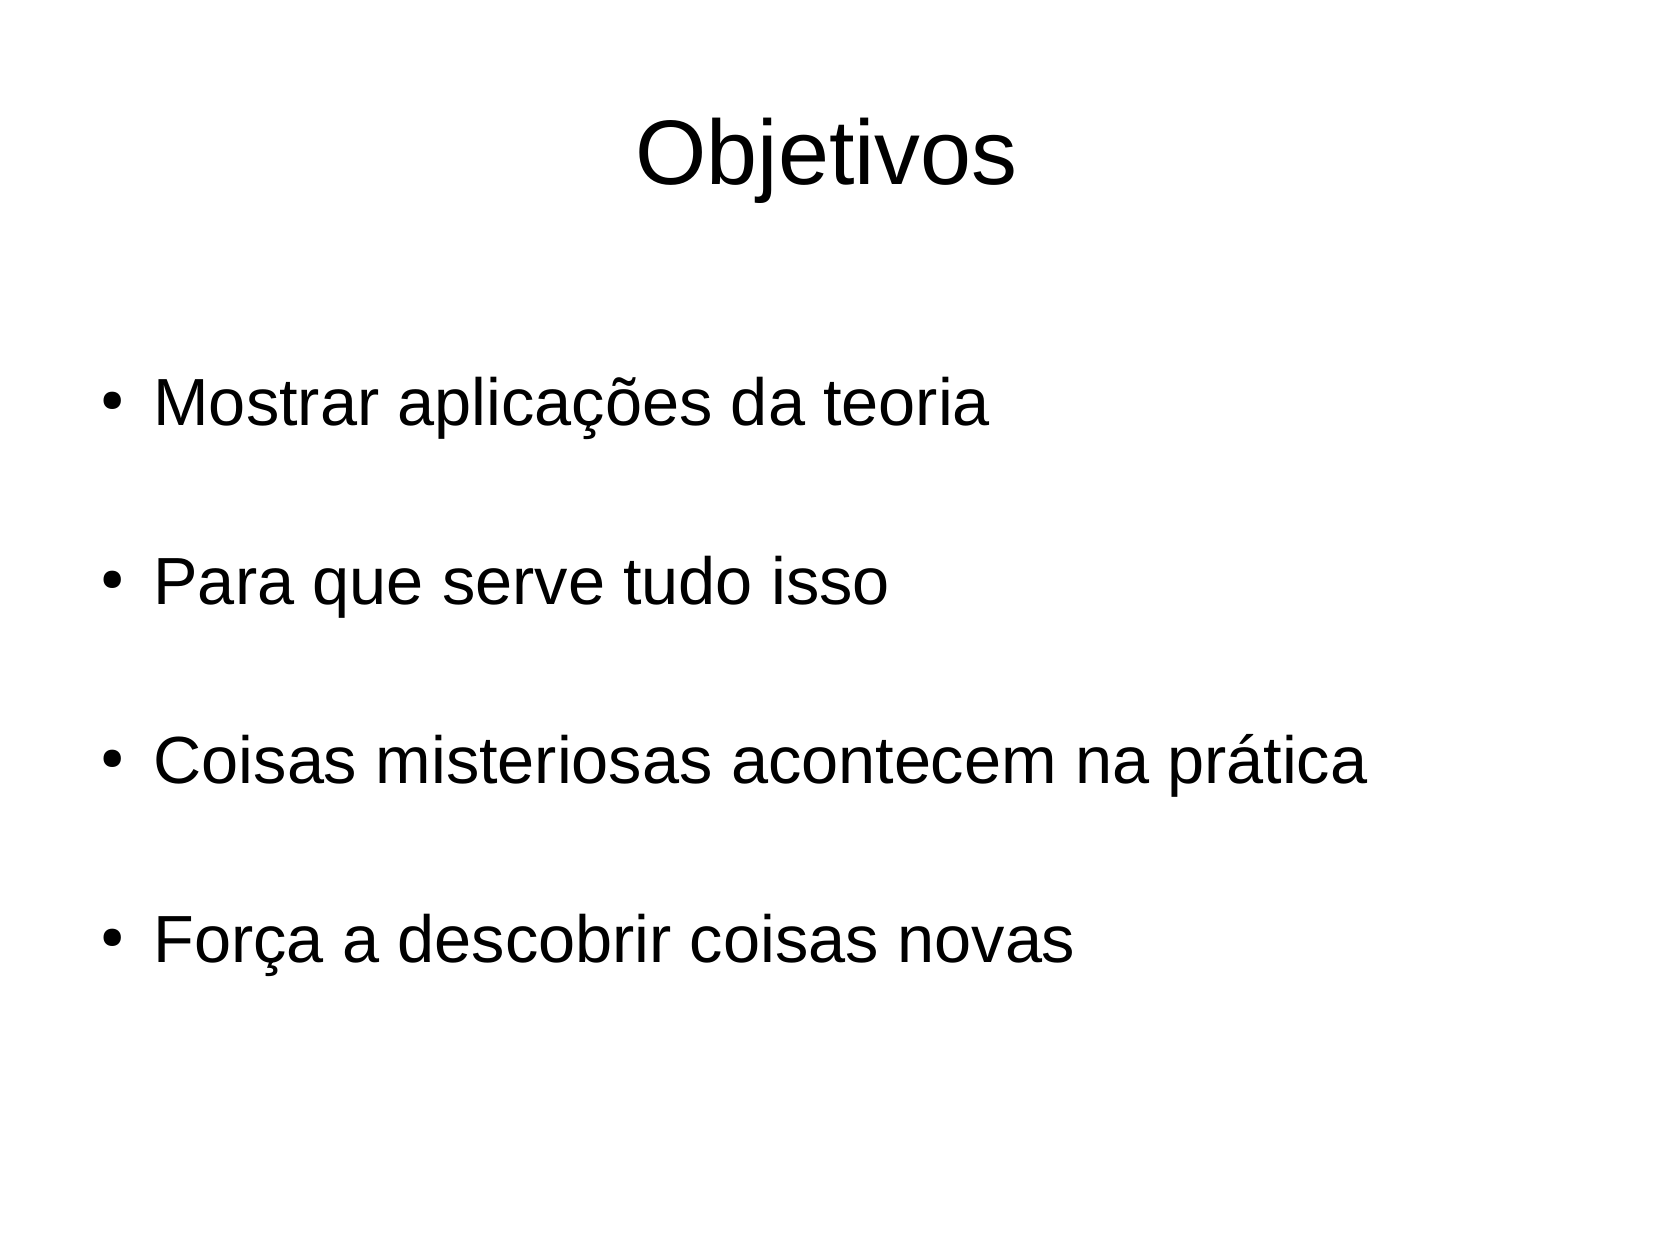

# Objetivos
Mostrar aplicações da teoria
Para que serve tudo isso
Coisas misteriosas acontecem na prática
Força a descobrir coisas novas